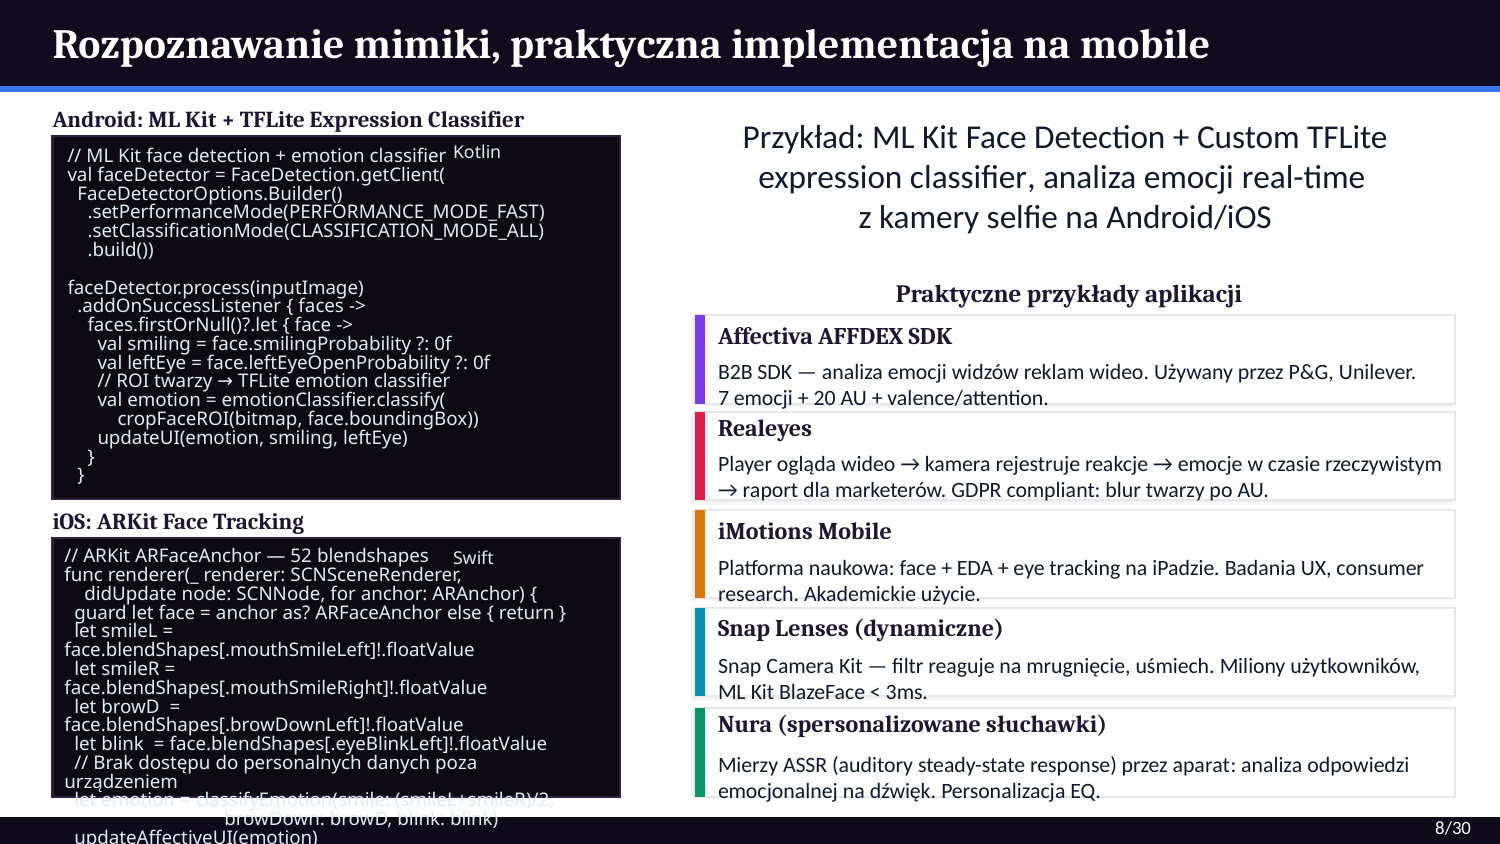

Rozpoznawanie mimiki, praktyczna implementacja na mobile
Android: ML Kit + TFLite Expression Classifier
Przykład: ML Kit Face Detection + Custom TFLite expression classifier, analiza emocji real-time
z kamery selfie na Android/iOS
Kotlin
// ML Kit face detection + emotion classifier
val faceDetector = FaceDetection.getClient(
 FaceDetectorOptions.Builder()
 .setPerformanceMode(PERFORMANCE_MODE_FAST)
 .setClassificationMode(CLASSIFICATION_MODE_ALL)
 .build())
faceDetector.process(inputImage)
 .addOnSuccessListener { faces ->
 faces.firstOrNull()?.let { face ->
 val smiling = face.smilingProbability ?: 0f
 val leftEye = face.leftEyeOpenProbability ?: 0f
 // ROI twarzy → TFLite emotion classifier
 val emotion = emotionClassifier.classify(
 cropFaceROI(bitmap, face.boundingBox))
 updateUI(emotion, smiling, leftEye)
 }
 }
Praktyczne przykłady aplikacji
Affectiva AFFDEX SDK
B2B SDK — analiza emocji widzów reklam wideo. Używany przez P&G, Unilever.
7 emocji + 20 AU + valence/attention.
Realeyes
Player ogląda wideo → kamera rejestruje reakcje → emocje w czasie rzeczywistym → raport dla marketerów. GDPR compliant: blur twarzy po AU.
iMotions Mobile
Platforma naukowa: face + EDA + eye tracking na iPadzie. Badania UX, consumer research. Akademickie użycie.
Snap Lenses (dynamiczne)
Snap Camera Kit — filtr reaguje na mrugnięcie, uśmiech. Miliony użytkowników, ML Kit BlazeFace < 3ms.
Nura (spersonalizowane słuchawki)
Mierzy ASSR (auditory steady-state response) przez aparat: analiza odpowiedzi emocjonalnej na dźwięk. Personalizacja EQ.
iOS: ARKit Face Tracking
Swift
// ARKit ARFaceAnchor — 52 blendshapes
func renderer(_ renderer: SCNSceneRenderer,
 didUpdate node: SCNNode, for anchor: ARAnchor) {
 guard let face = anchor as? ARFaceAnchor else { return }
 let smileL = face.blendShapes[.mouthSmileLeft]!.floatValue
 let smileR = face.blendShapes[.mouthSmileRight]!.floatValue
 let browD = face.blendShapes[.browDownLeft]!.floatValue
 let blink = face.blendShapes[.eyeBlinkLeft]!.floatValue
 // Brak dostępu do personalnych danych poza urządzeniem
 let emotion = classifyEmotion(smile: (smileL+smileR)/2,
 browDown: browD, blink: blink)
 updateAffectiveUI(emotion)
}